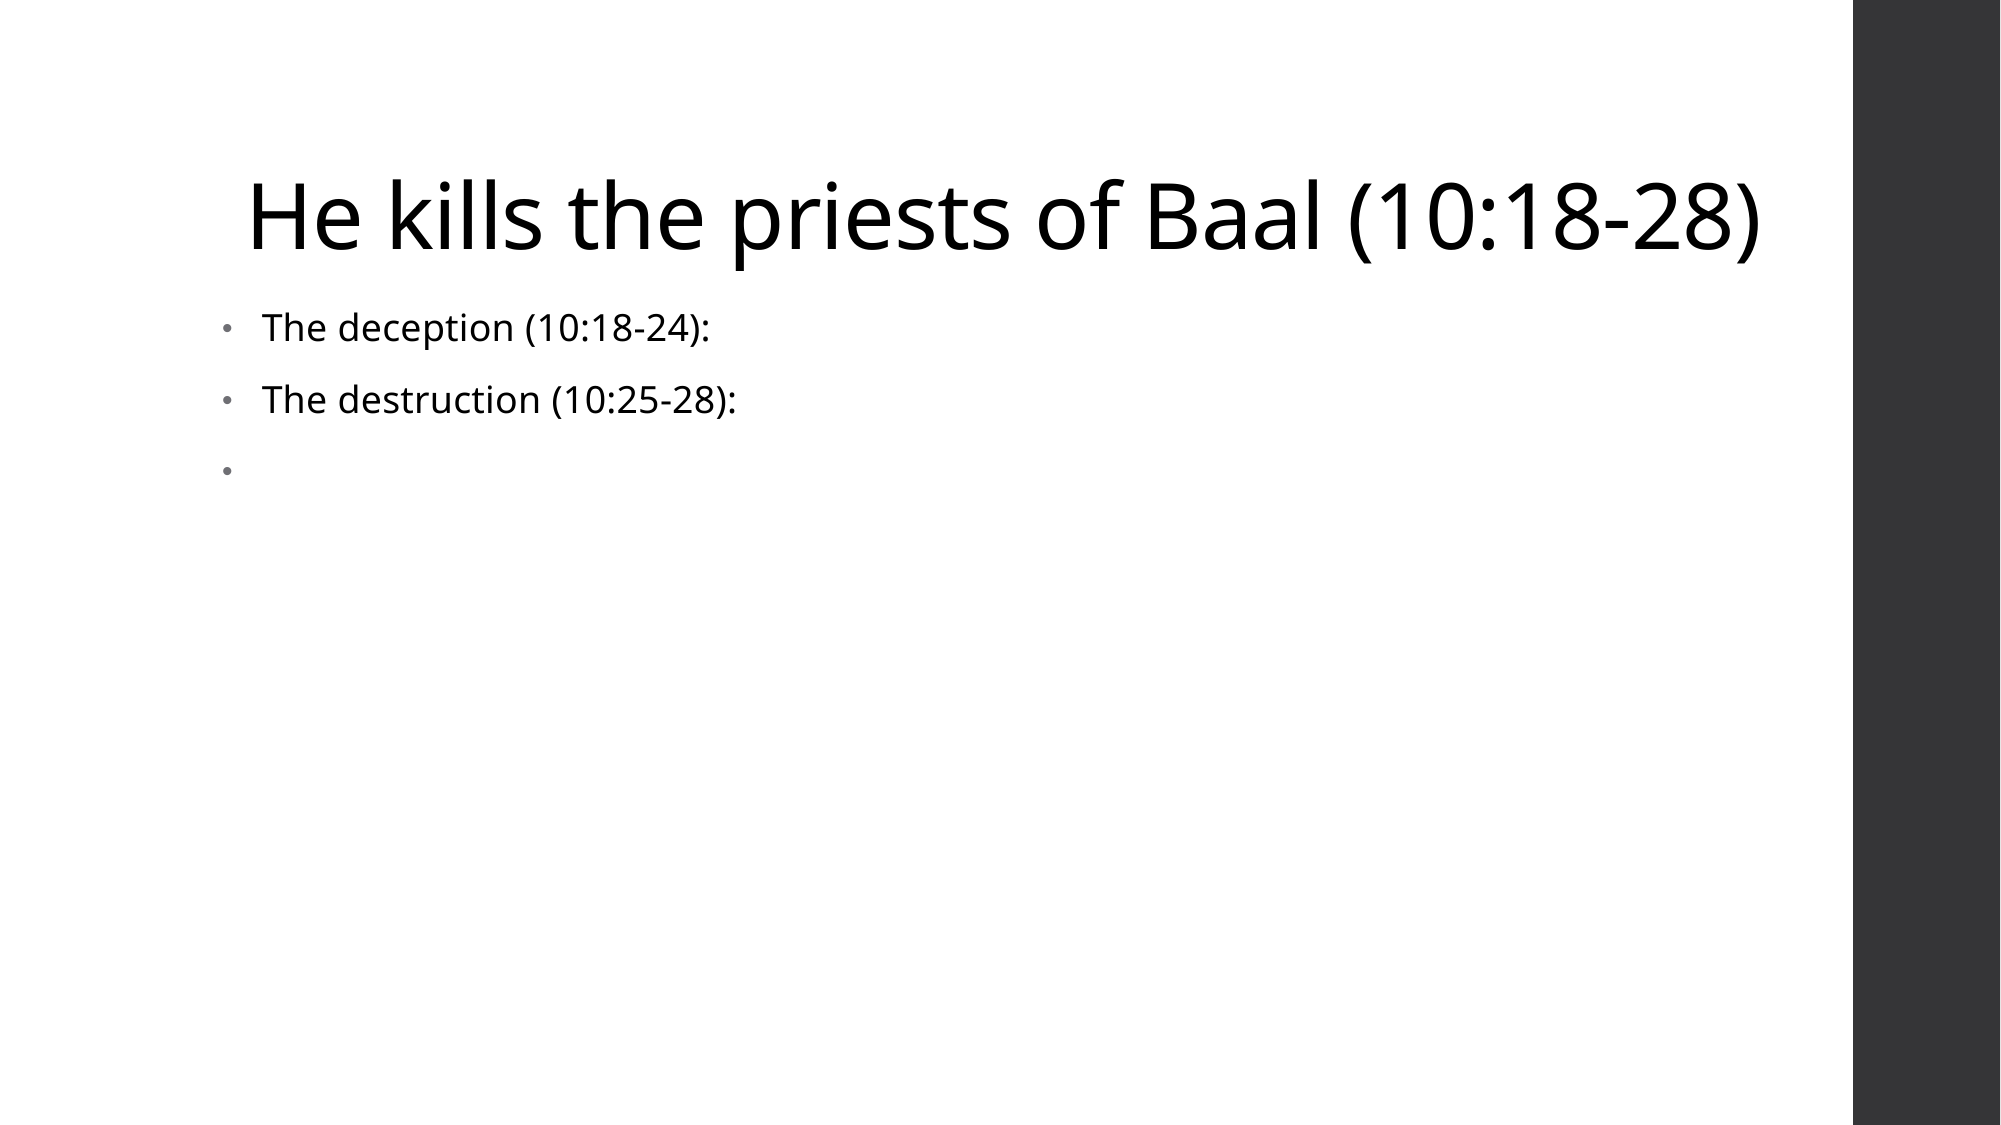

# He kills the priests of Baal (10:18-28)
 The deception (10:18-24):
 The destruction (10:25-28):